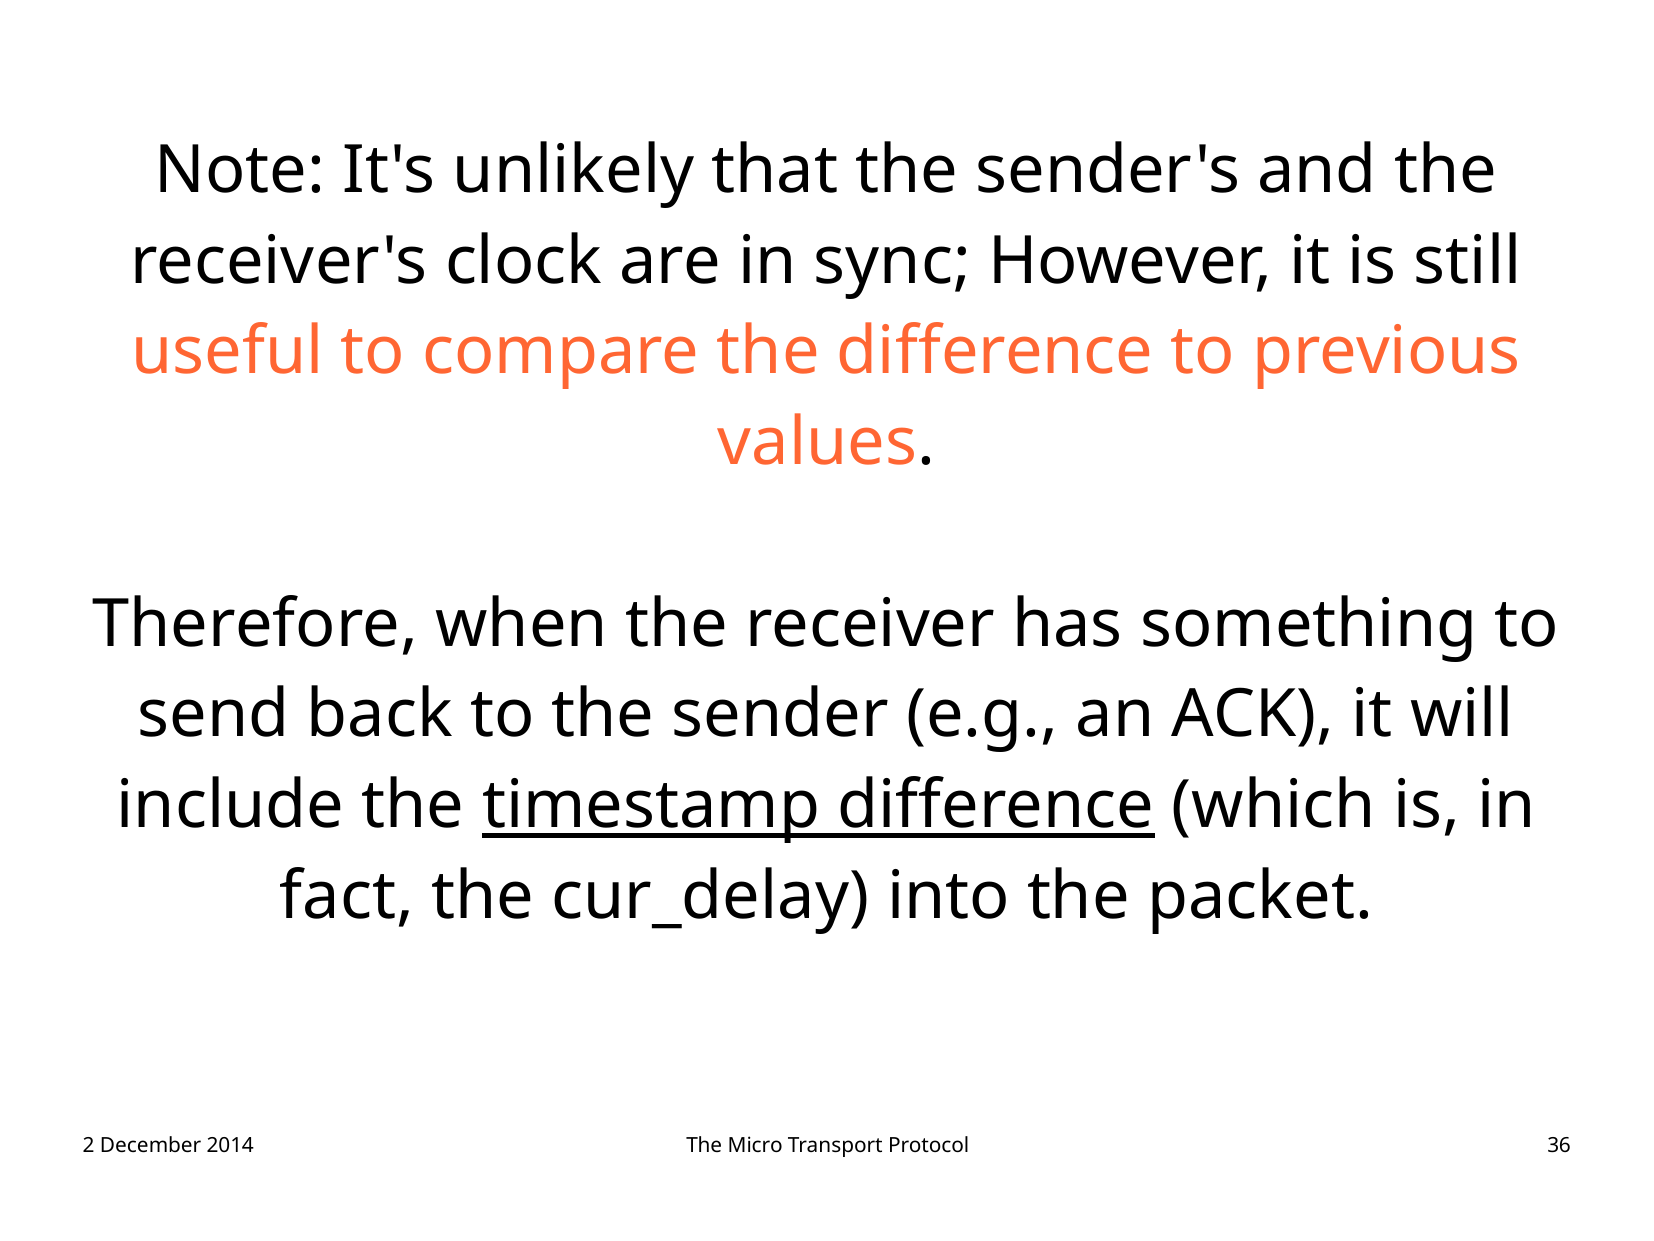

# Note: It's unlikely that the sender's and the receiver's clock are in sync; However, it is still useful to compare the difference to previous values.
Therefore, when the receiver has something to send back to the sender (e.g., an ACK), it will include the timestamp difference (which is, in fact, the cur_delay) into the packet.
2 December 2014
The Micro Transport Protocol
36